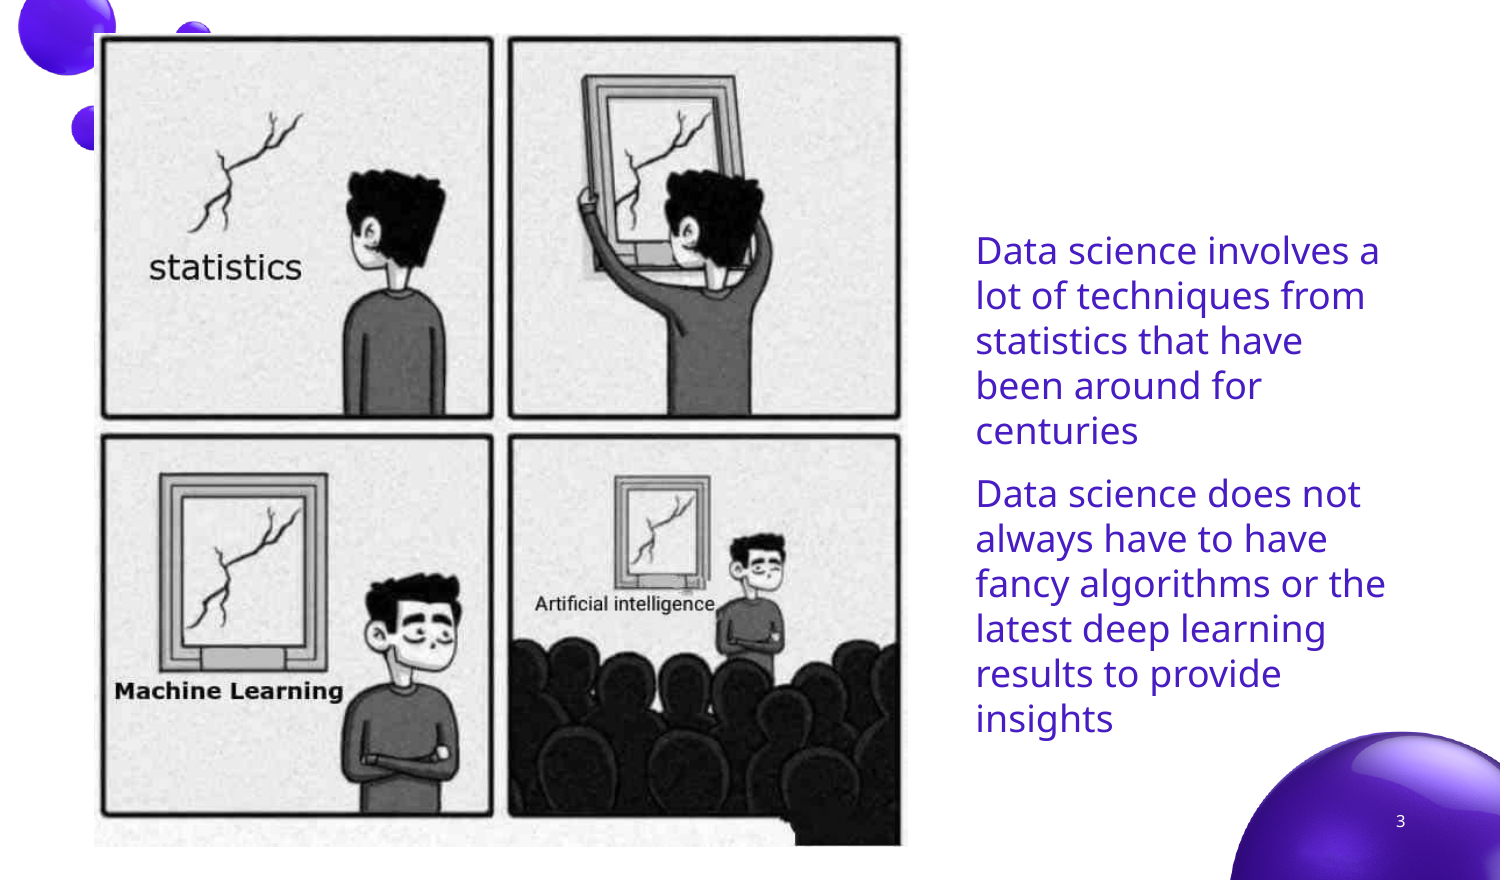

#
Data science involves a lot of techniques from statistics that have been around for centuries
Data science does not always have to have fancy algorithms or the latest deep learning results to provide insights